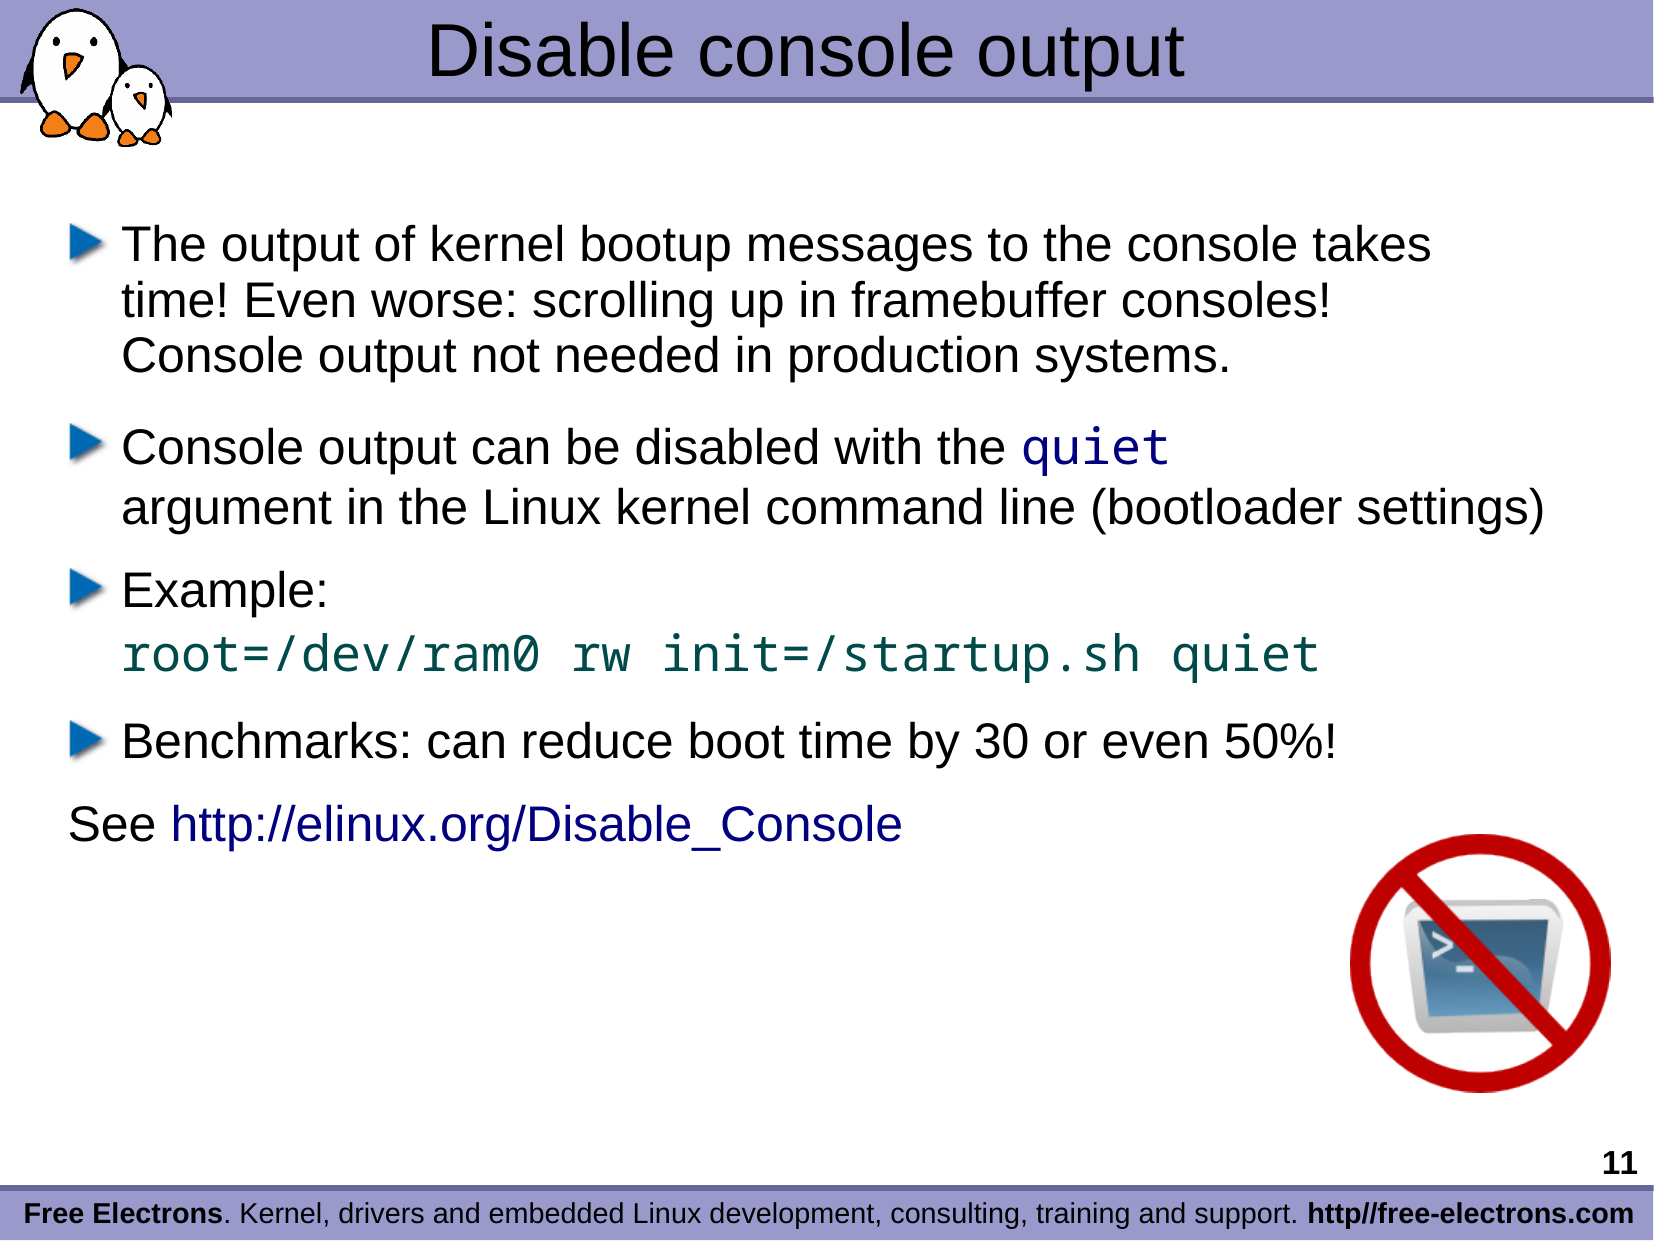

# Disable console output
The output of kernel bootup messages to the console takes time! Even worse: scrolling up in framebuffer consoles!
Console output not needed in production systems.
Console output can be disabled with the quiet
argument in the Linux kernel command line (bootloader settings)
Example:
root=/dev/ram0 rw init=/startup.sh quiet
Benchmarks: can reduce boot time by 30 or even 50%!
See http://elinux.org/Disable_Console